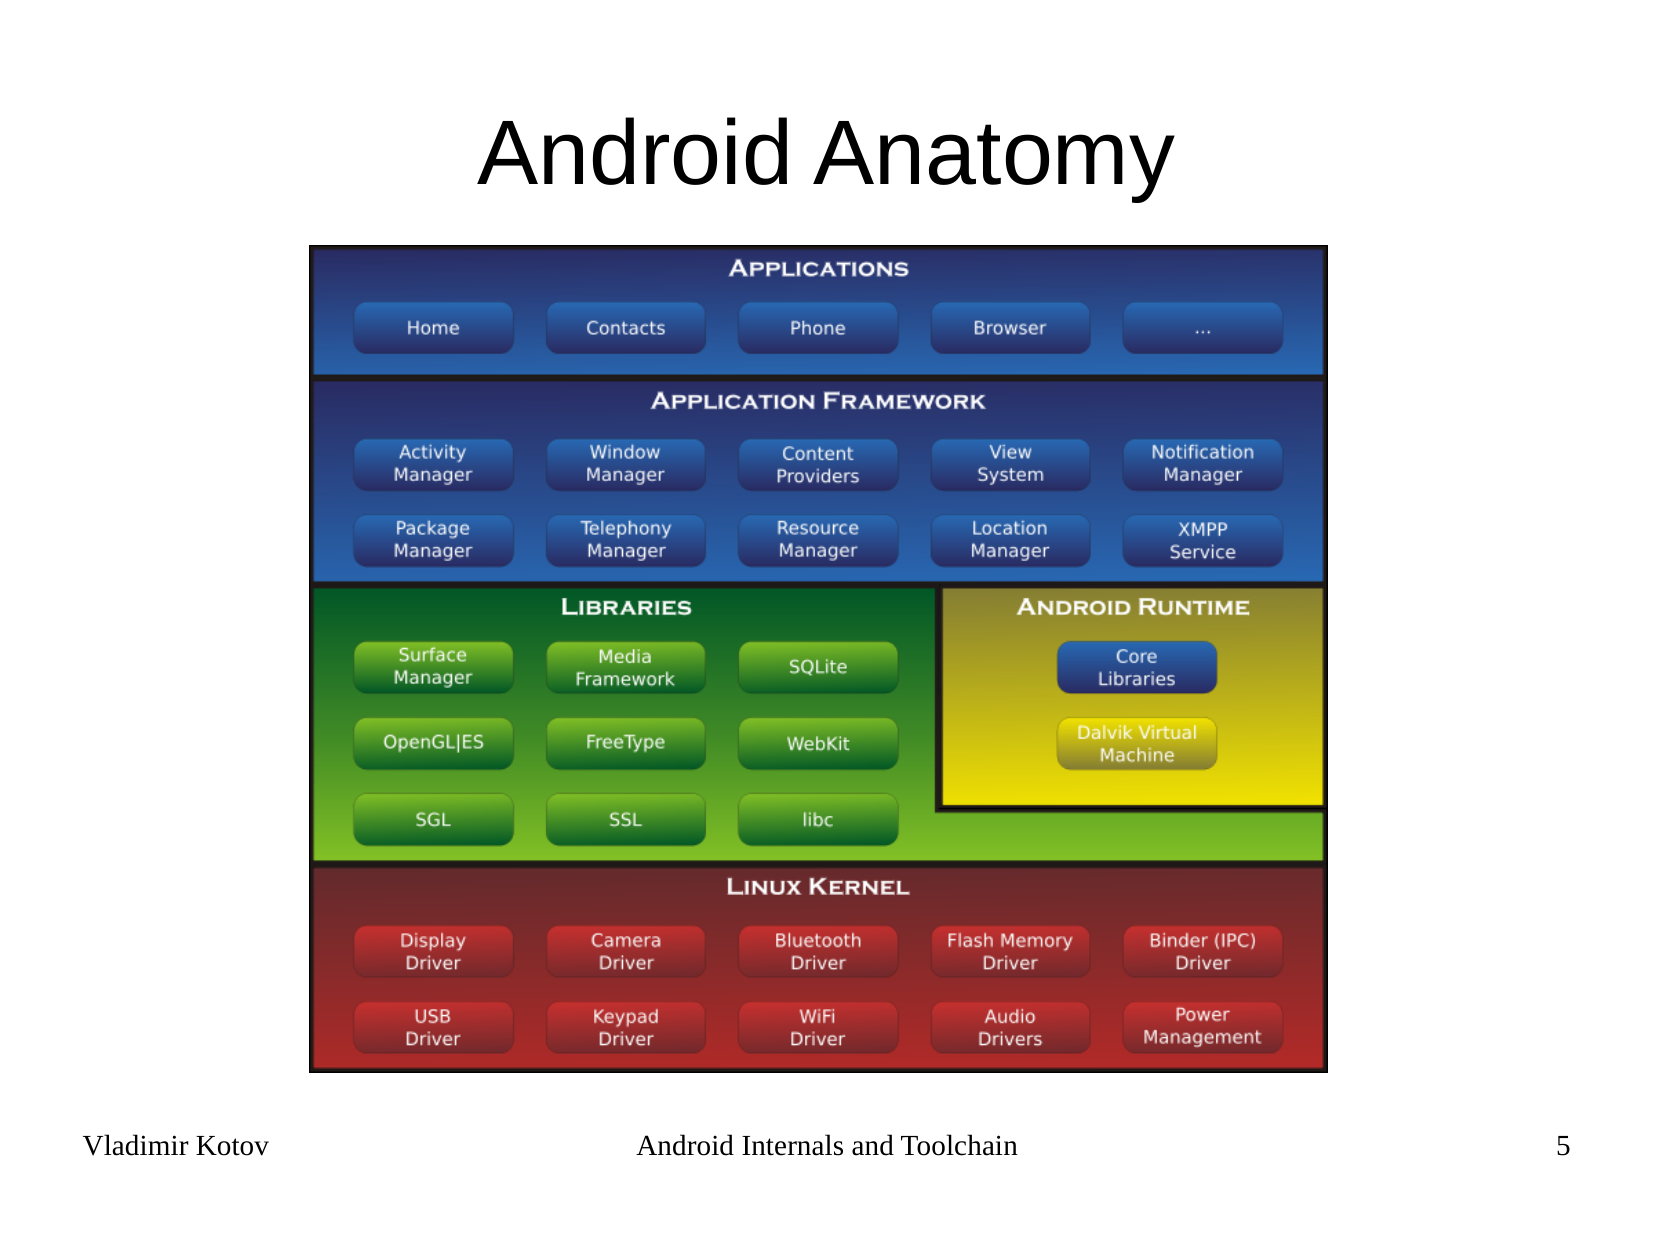

# Android Anatomy
Vladimir Kotov
Android Internals and Toolchain
5